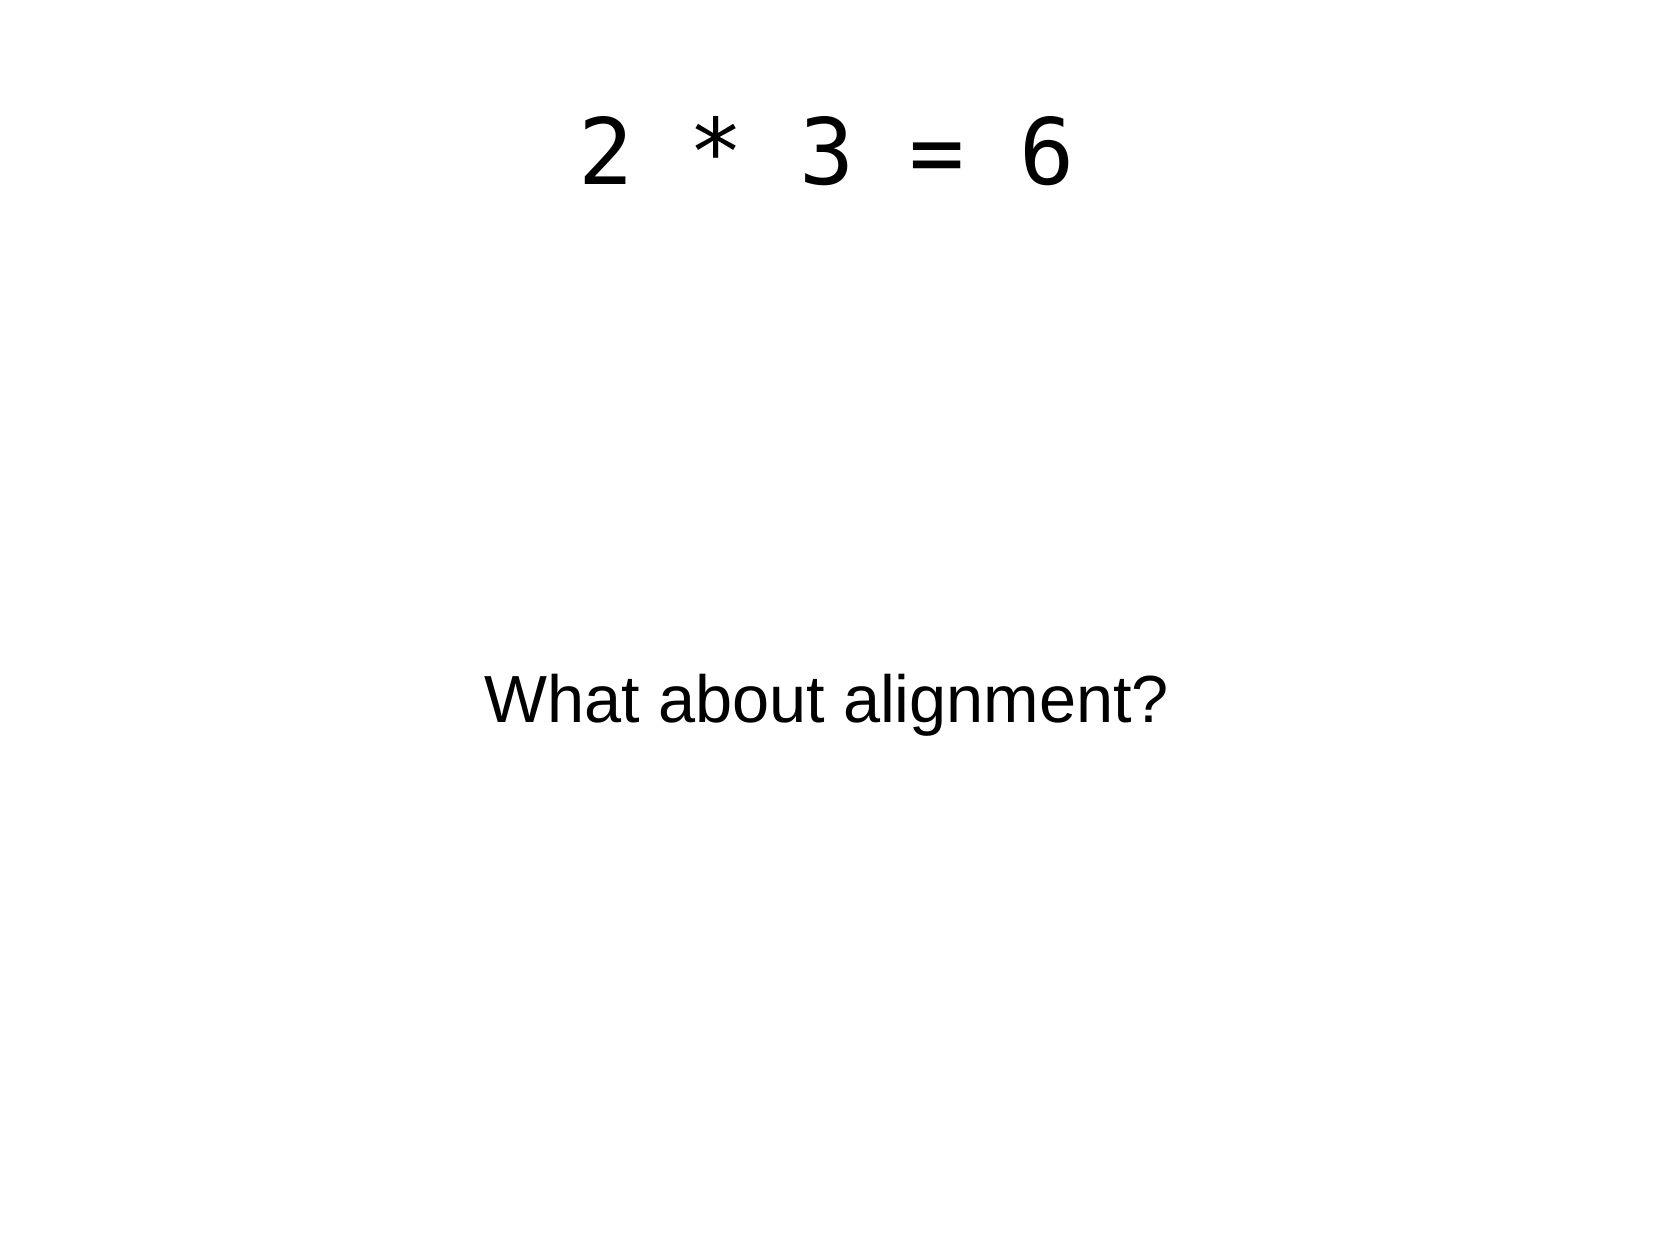

# 2 * 3 = 6
What about alignment?